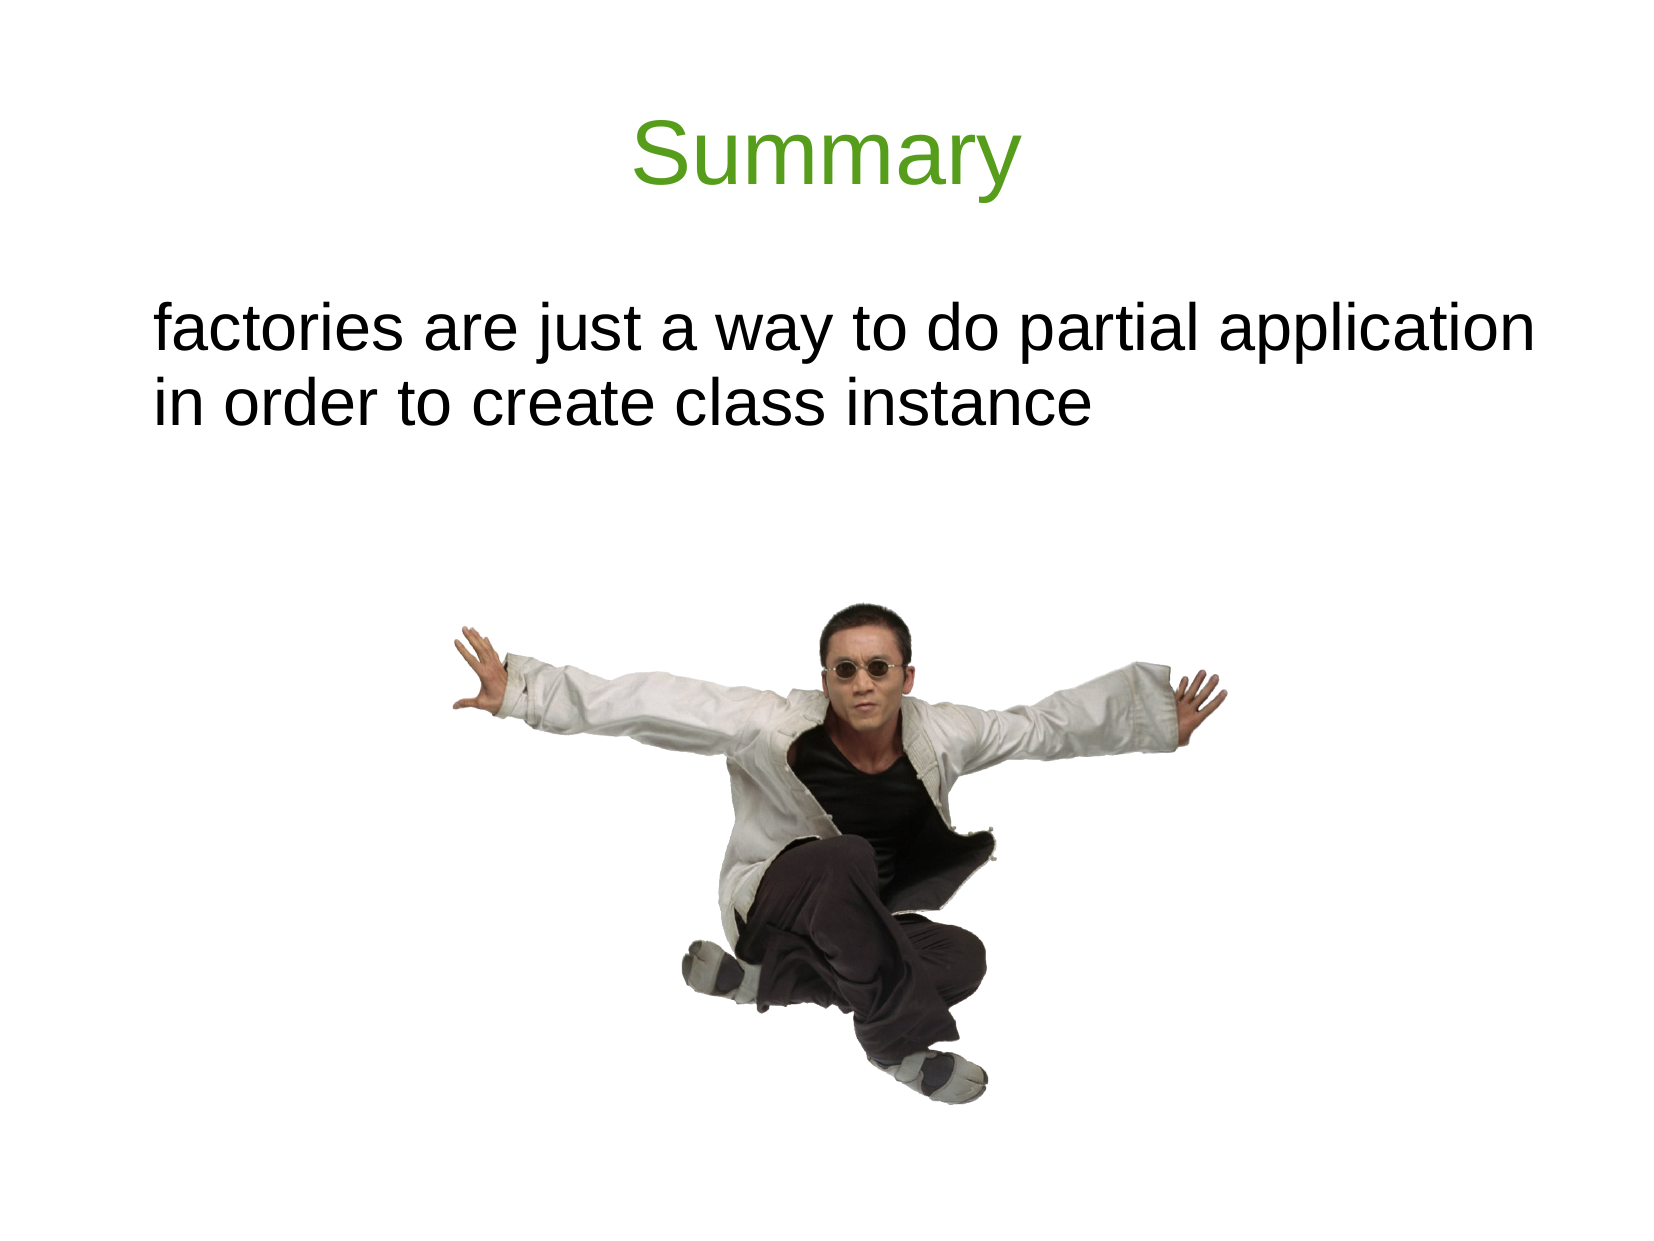

# Summary
factories are just a way to do partial application in order to create class instance